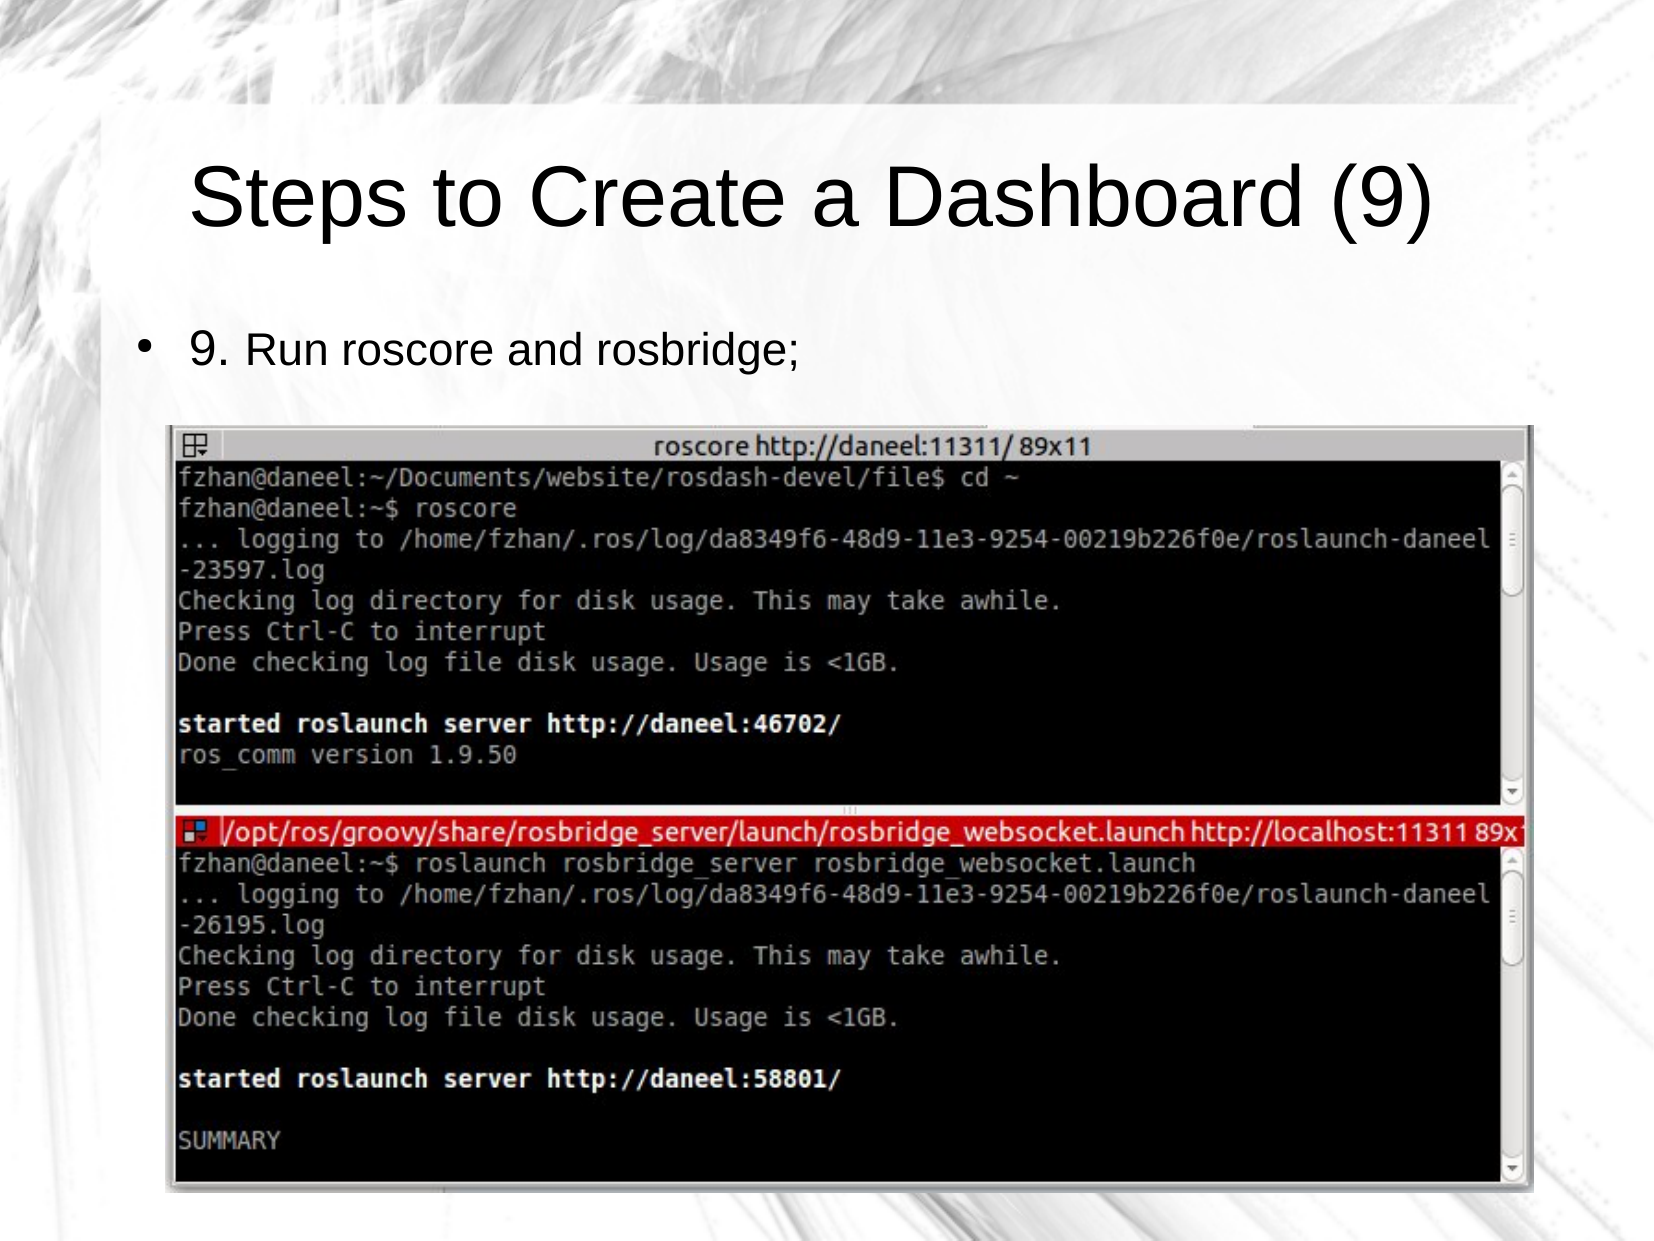

# Steps to Create a Dashboard (9)
9. Run roscore and rosbridge;